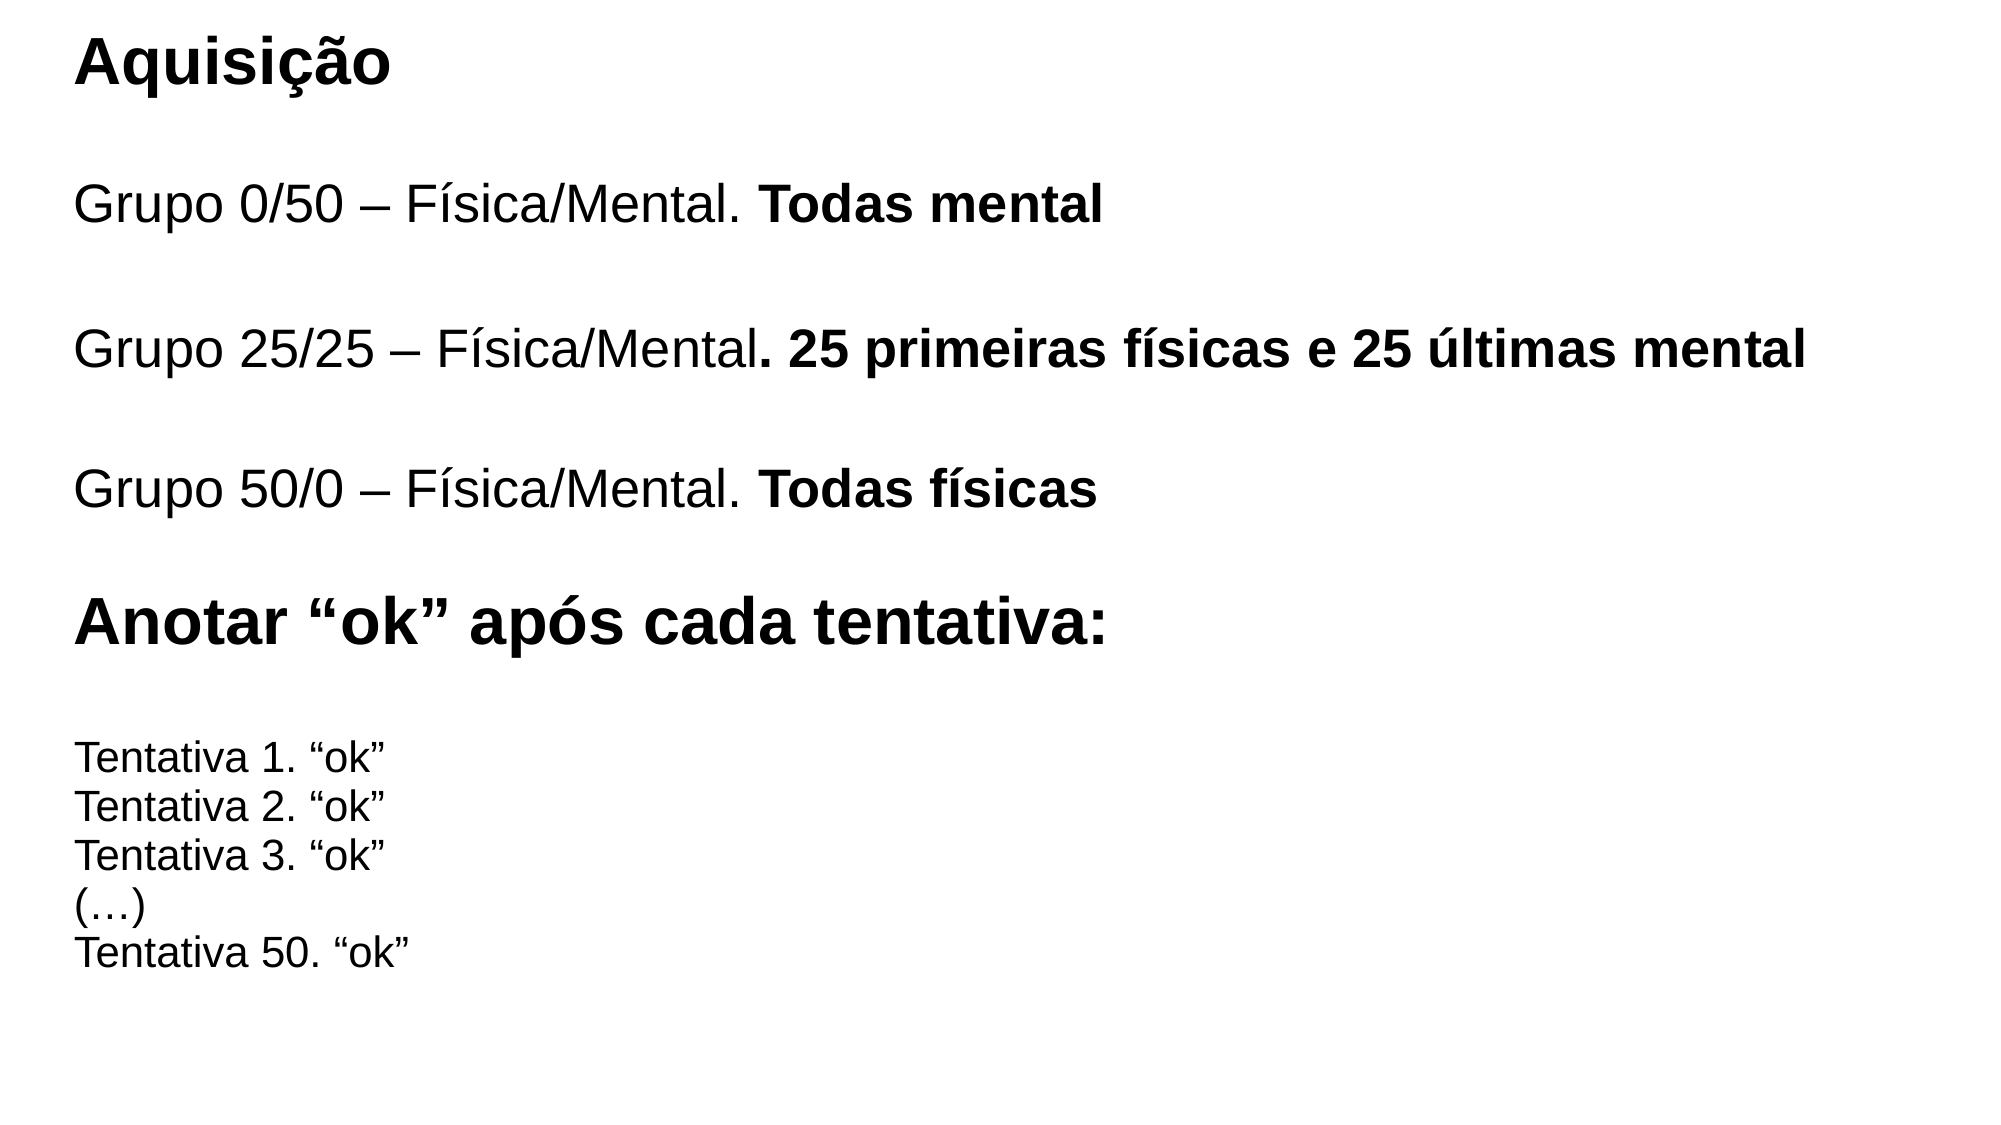

Aquisição
Grupo 0/50 – Física/Mental. Todas mental
Grupo 25/25 – Física/Mental. 25 primeiras físicas e 25 últimas mental
Grupo 50/0 – Física/Mental. Todas físicas
Anotar “ok” após cada tentativa:
Tentativa 1. “ok”
Tentativa 2. “ok”
Tentativa 3. “ok”
(…)
Tentativa 50. “ok”